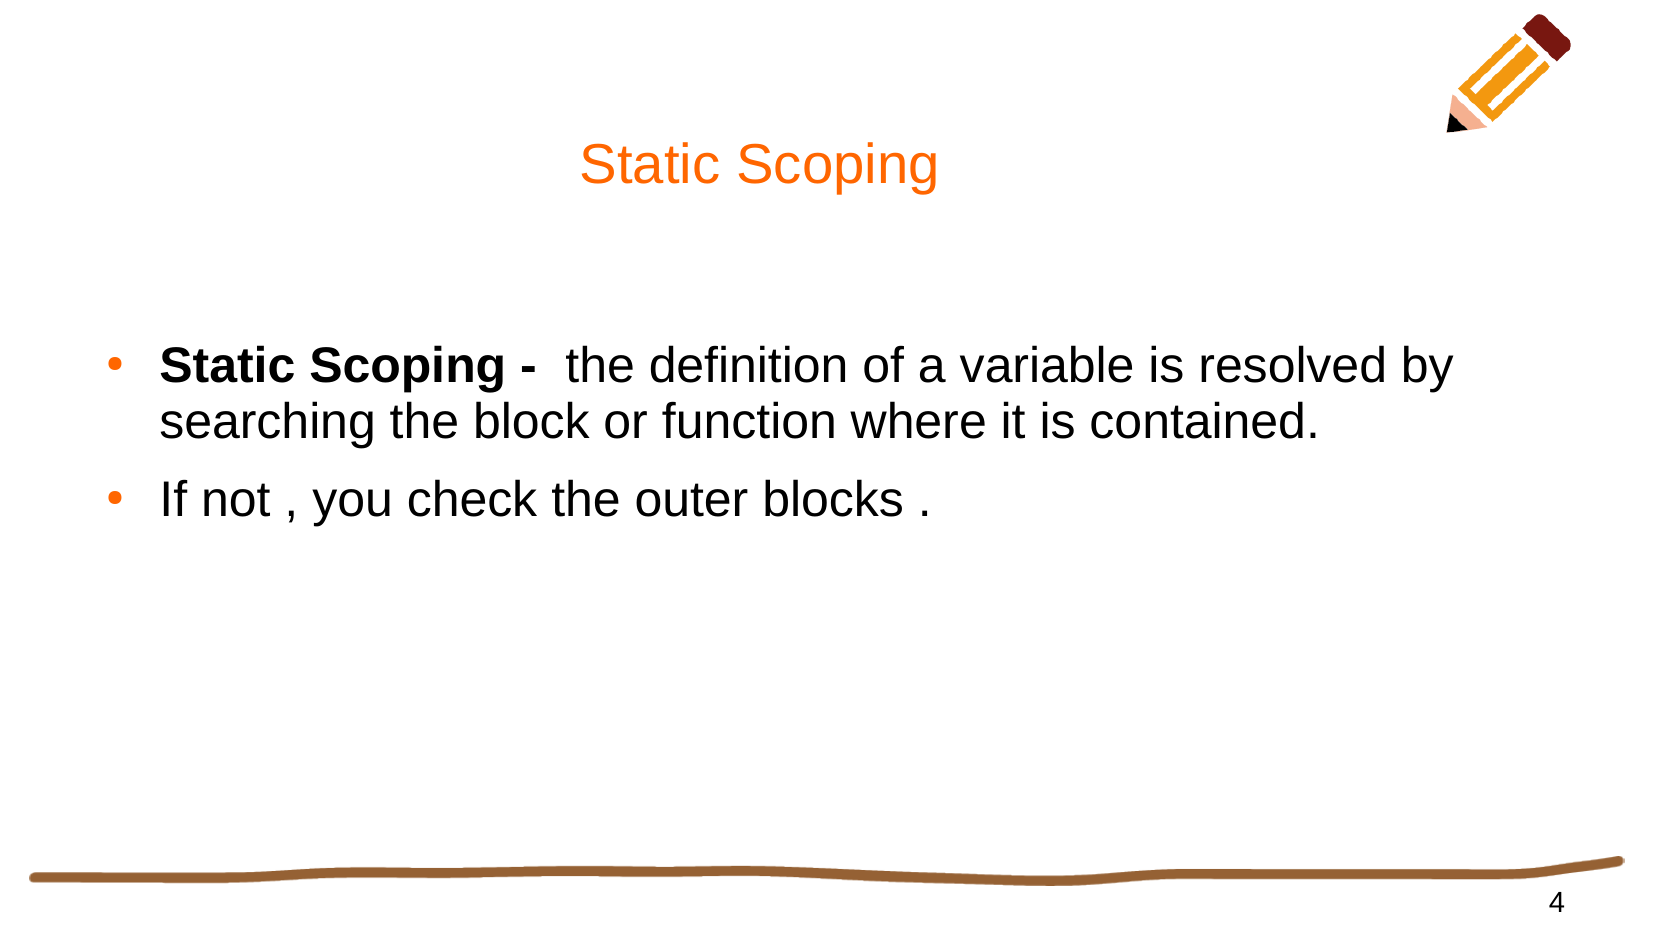

# Static Scoping
Static Scoping - the definition of a variable is resolved by searching the block or function where it is contained.
If not , you check the outer blocks .
4